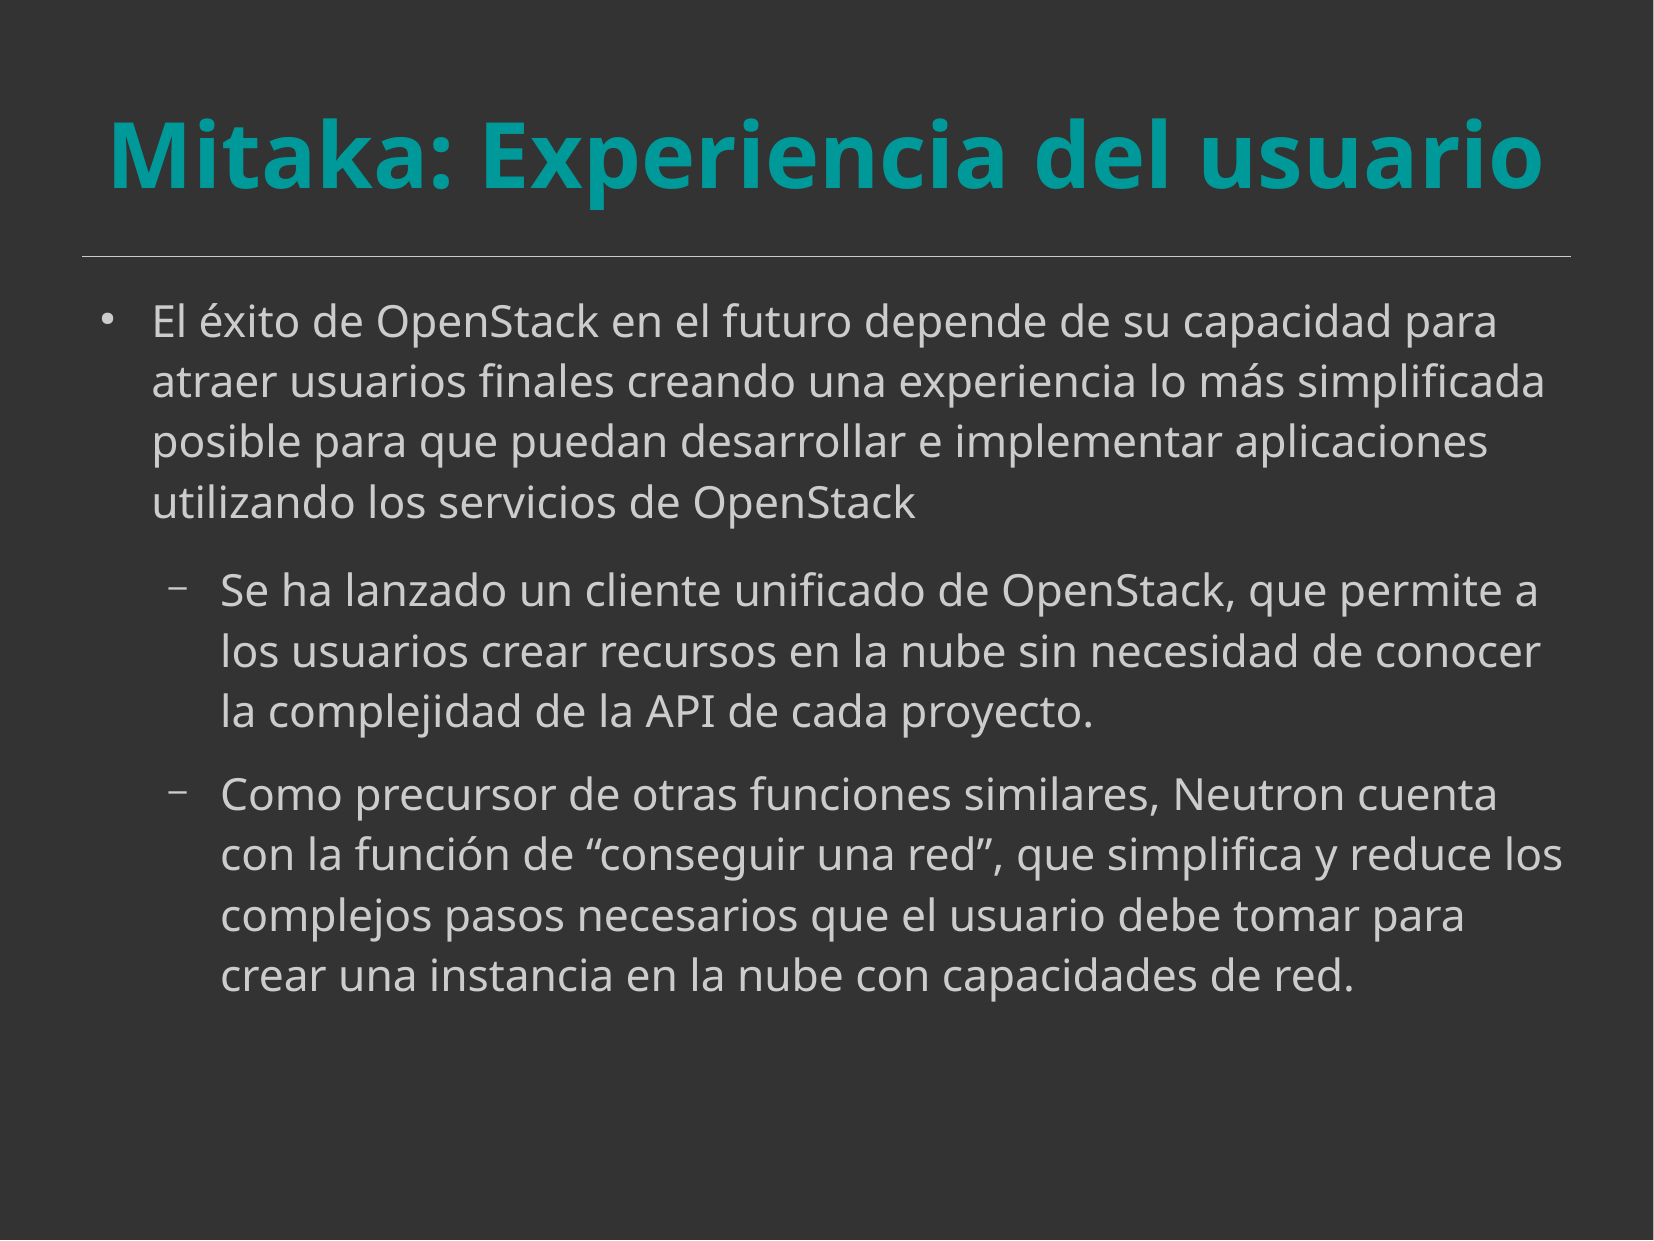

# Mitaka: Experiencia del usuario
El éxito de OpenStack en el futuro depende de su capacidad para atraer usuarios finales creando una experiencia lo más simplificada posible para que puedan desarrollar e implementar aplicaciones utilizando los servicios de OpenStack
Se ha lanzado un cliente unificado de OpenStack, que permite a los usuarios crear recursos en la nube sin necesidad de conocer la complejidad de la API de cada proyecto.
Como precursor de otras funciones similares, Neutron cuenta con la función de “conseguir una red”, que simplifica y reduce los complejos pasos necesarios que el usuario debe tomar para crear una instancia en la nube con capacidades de red.